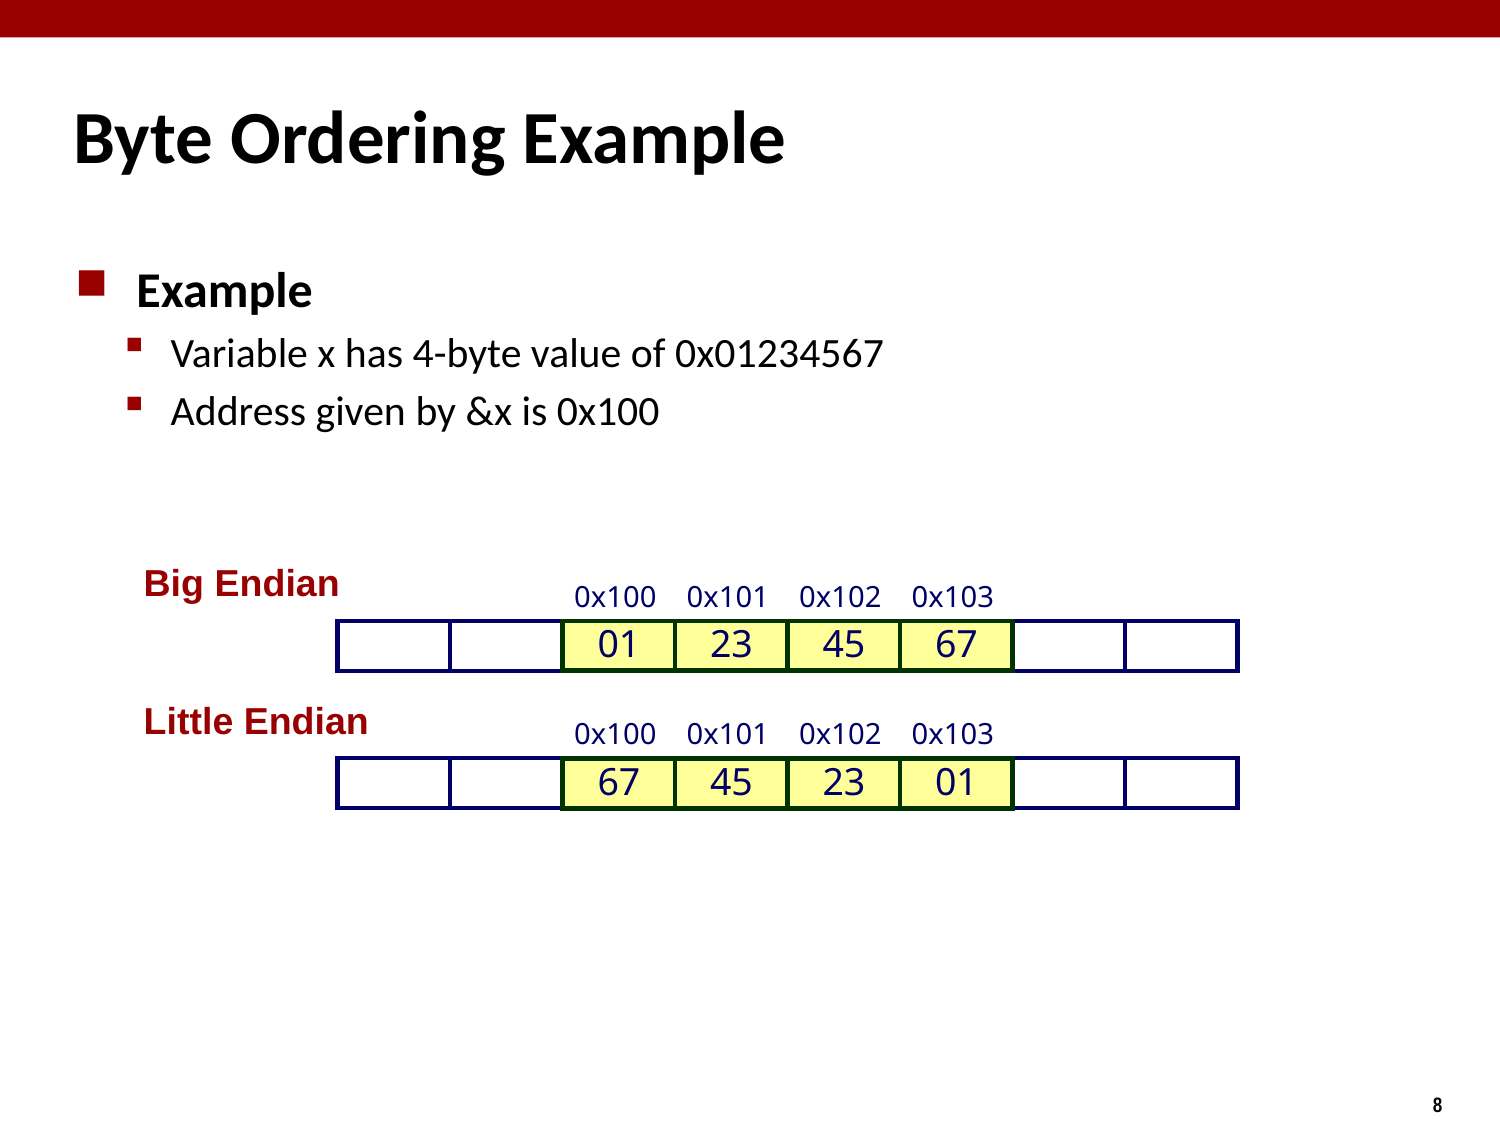

# Byte Ordering Example
Example
Variable x has 4-byte value of 0x01234567
Address given by &x is 0x100
Big Endian
0x100
0x101
0x102
0x103
01
23
45
67
01
23
45
67
Little Endian
0x100
0x101
0x102
0x103
67
45
23
01
67
45
23
01